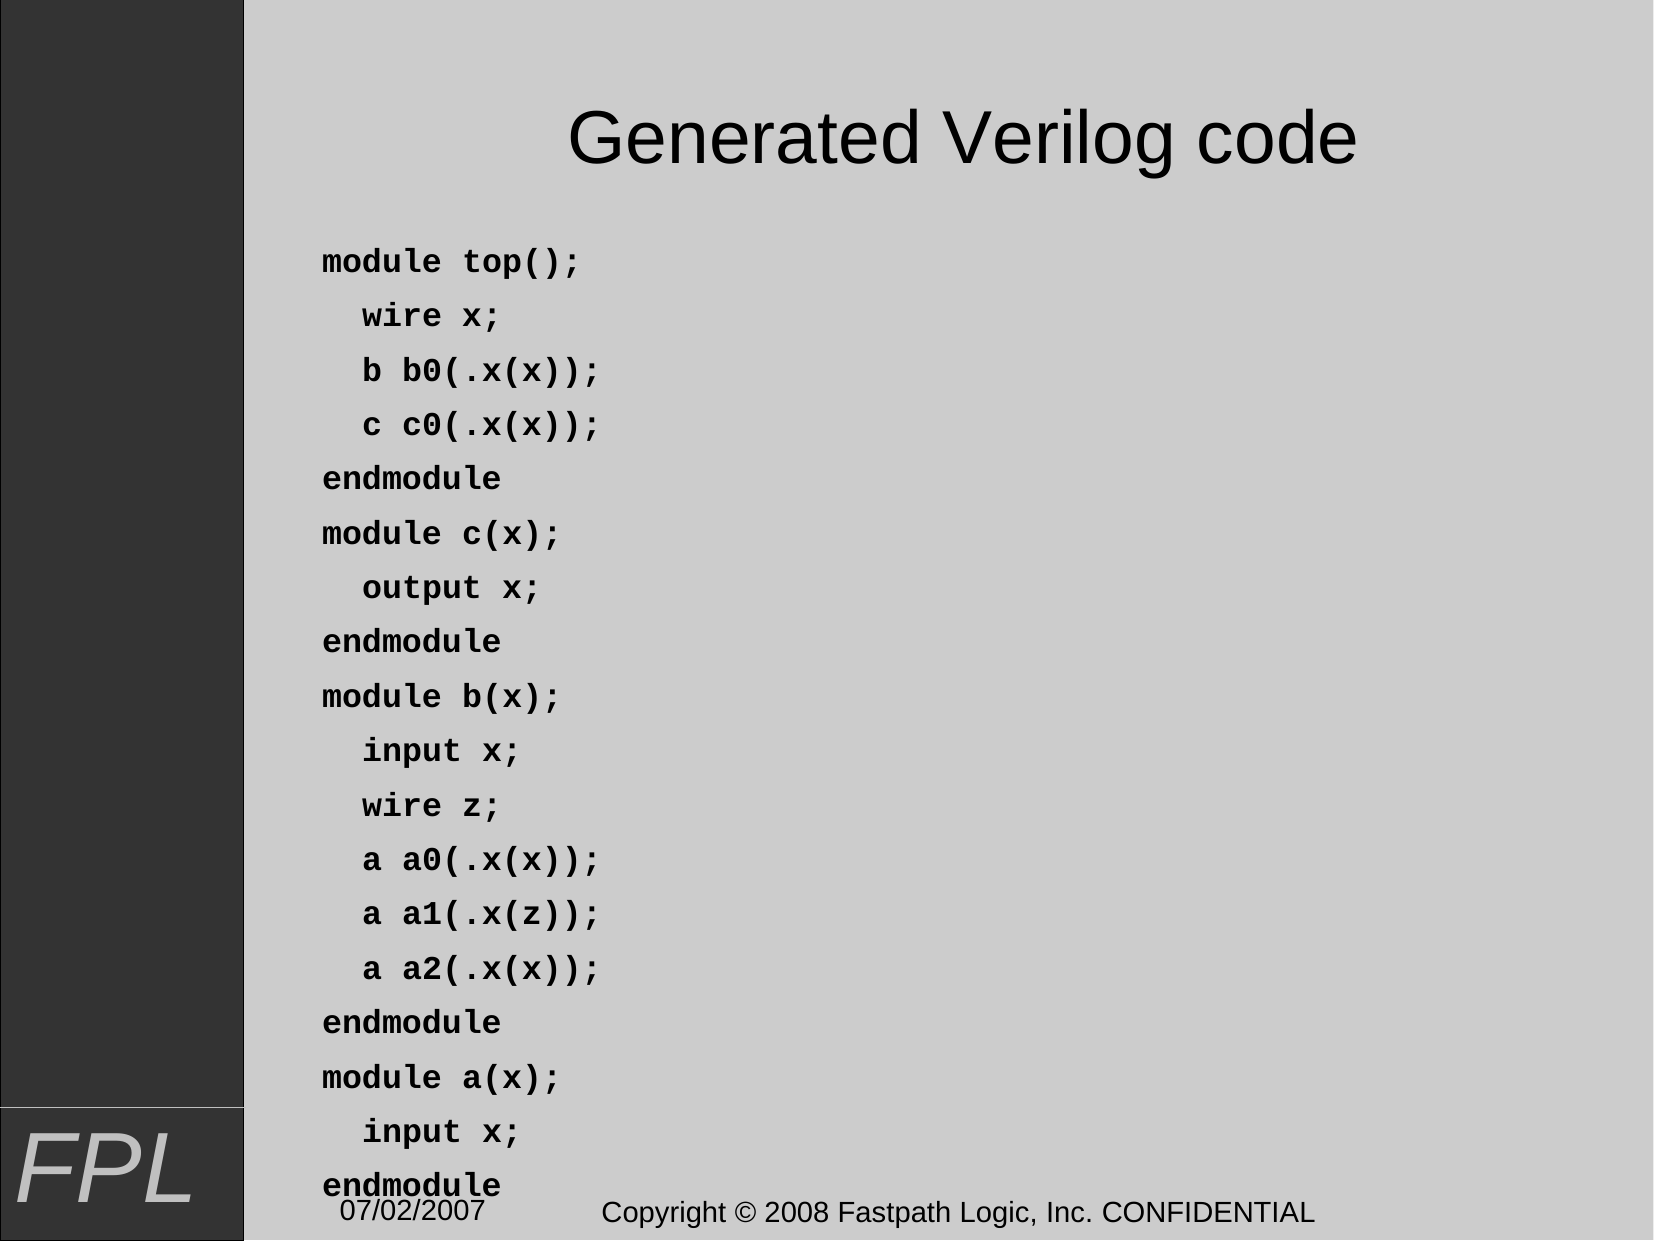

# Generated Verilog code
module top();
 wire x;
 b b0(.x(x));
 c c0(.x(x));
endmodule
module c(x);
 output x;
endmodule
module b(x);
 input x;
 wire z;
 a a0(.x(x));
 a a1(.x(z));
 a a2(.x(x));
endmodule
module a(x);
 input x;
endmodule
07/02/2007
© 2007 FASTPATH LOGIC INC.